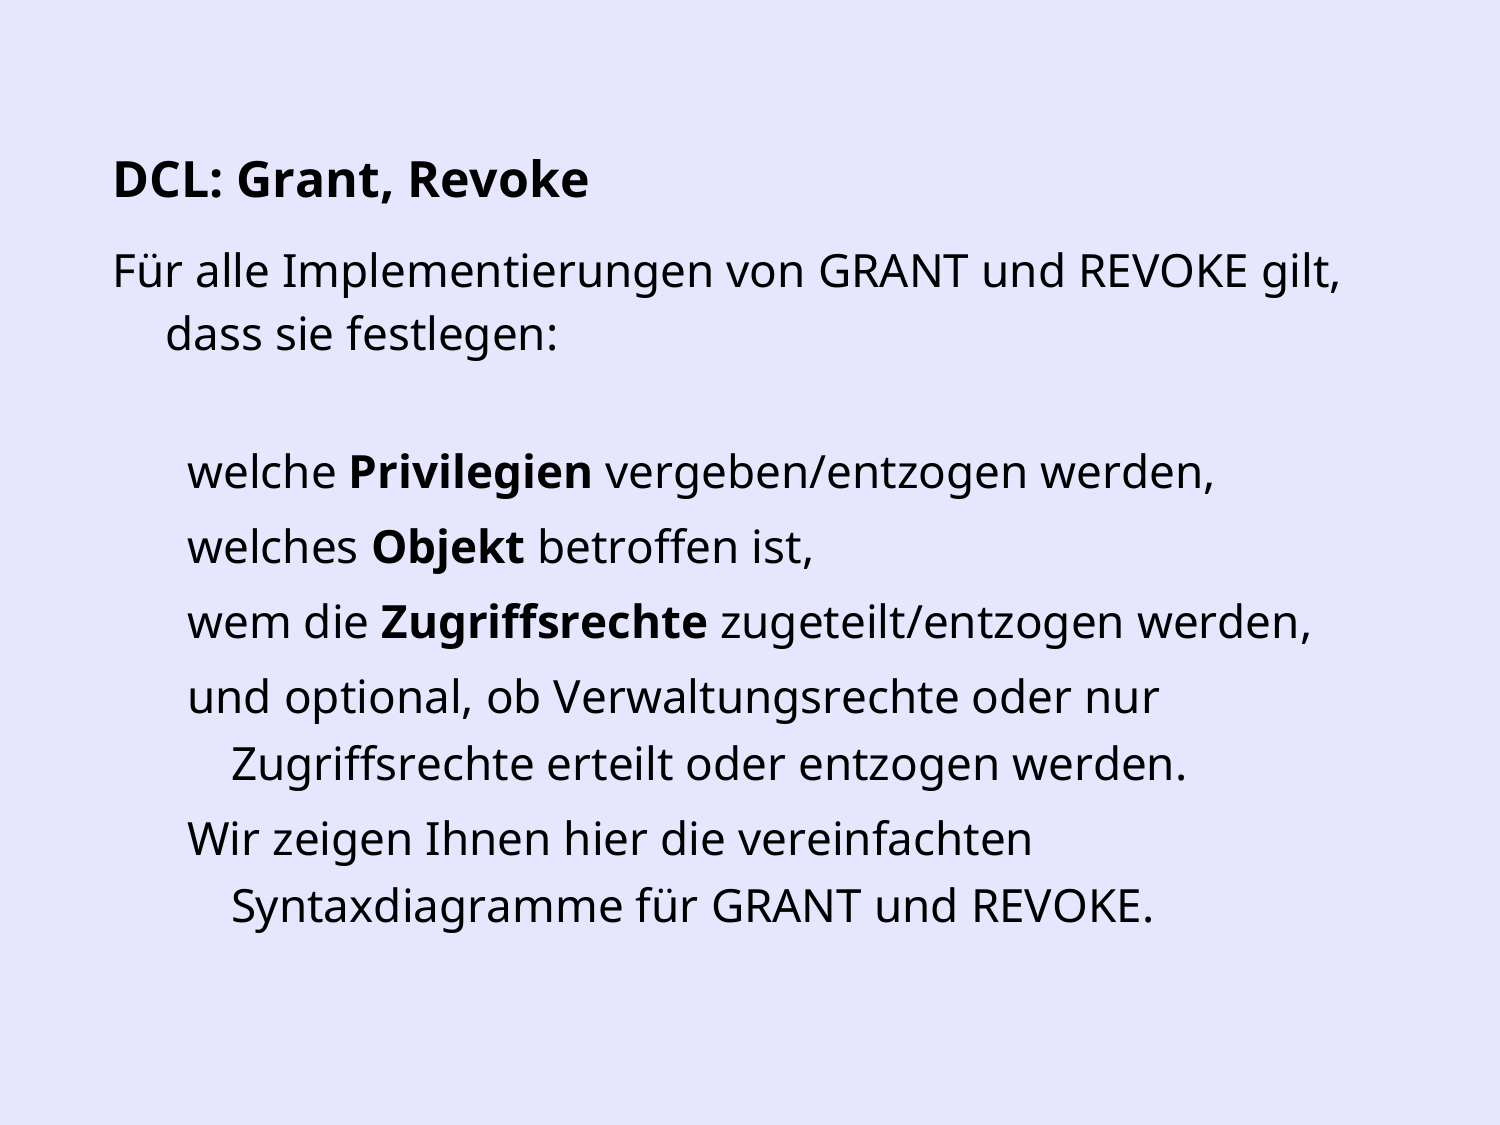

# DCL: Grant, Revoke
Für alle Implementierungen von GRANT und REVOKE gilt, dass sie festlegen:
welche Privilegien vergeben/entzogen werden,
welches Objekt betroffen ist,
wem die Zugriffsrechte zugeteilt/entzogen werden,
und optional, ob Verwaltungsrechte oder nur Zugriffsrechte erteilt oder entzogen werden.
Wir zeigen Ihnen hier die vereinfachten Syntaxdiagramme für GRANT und REVOKE.